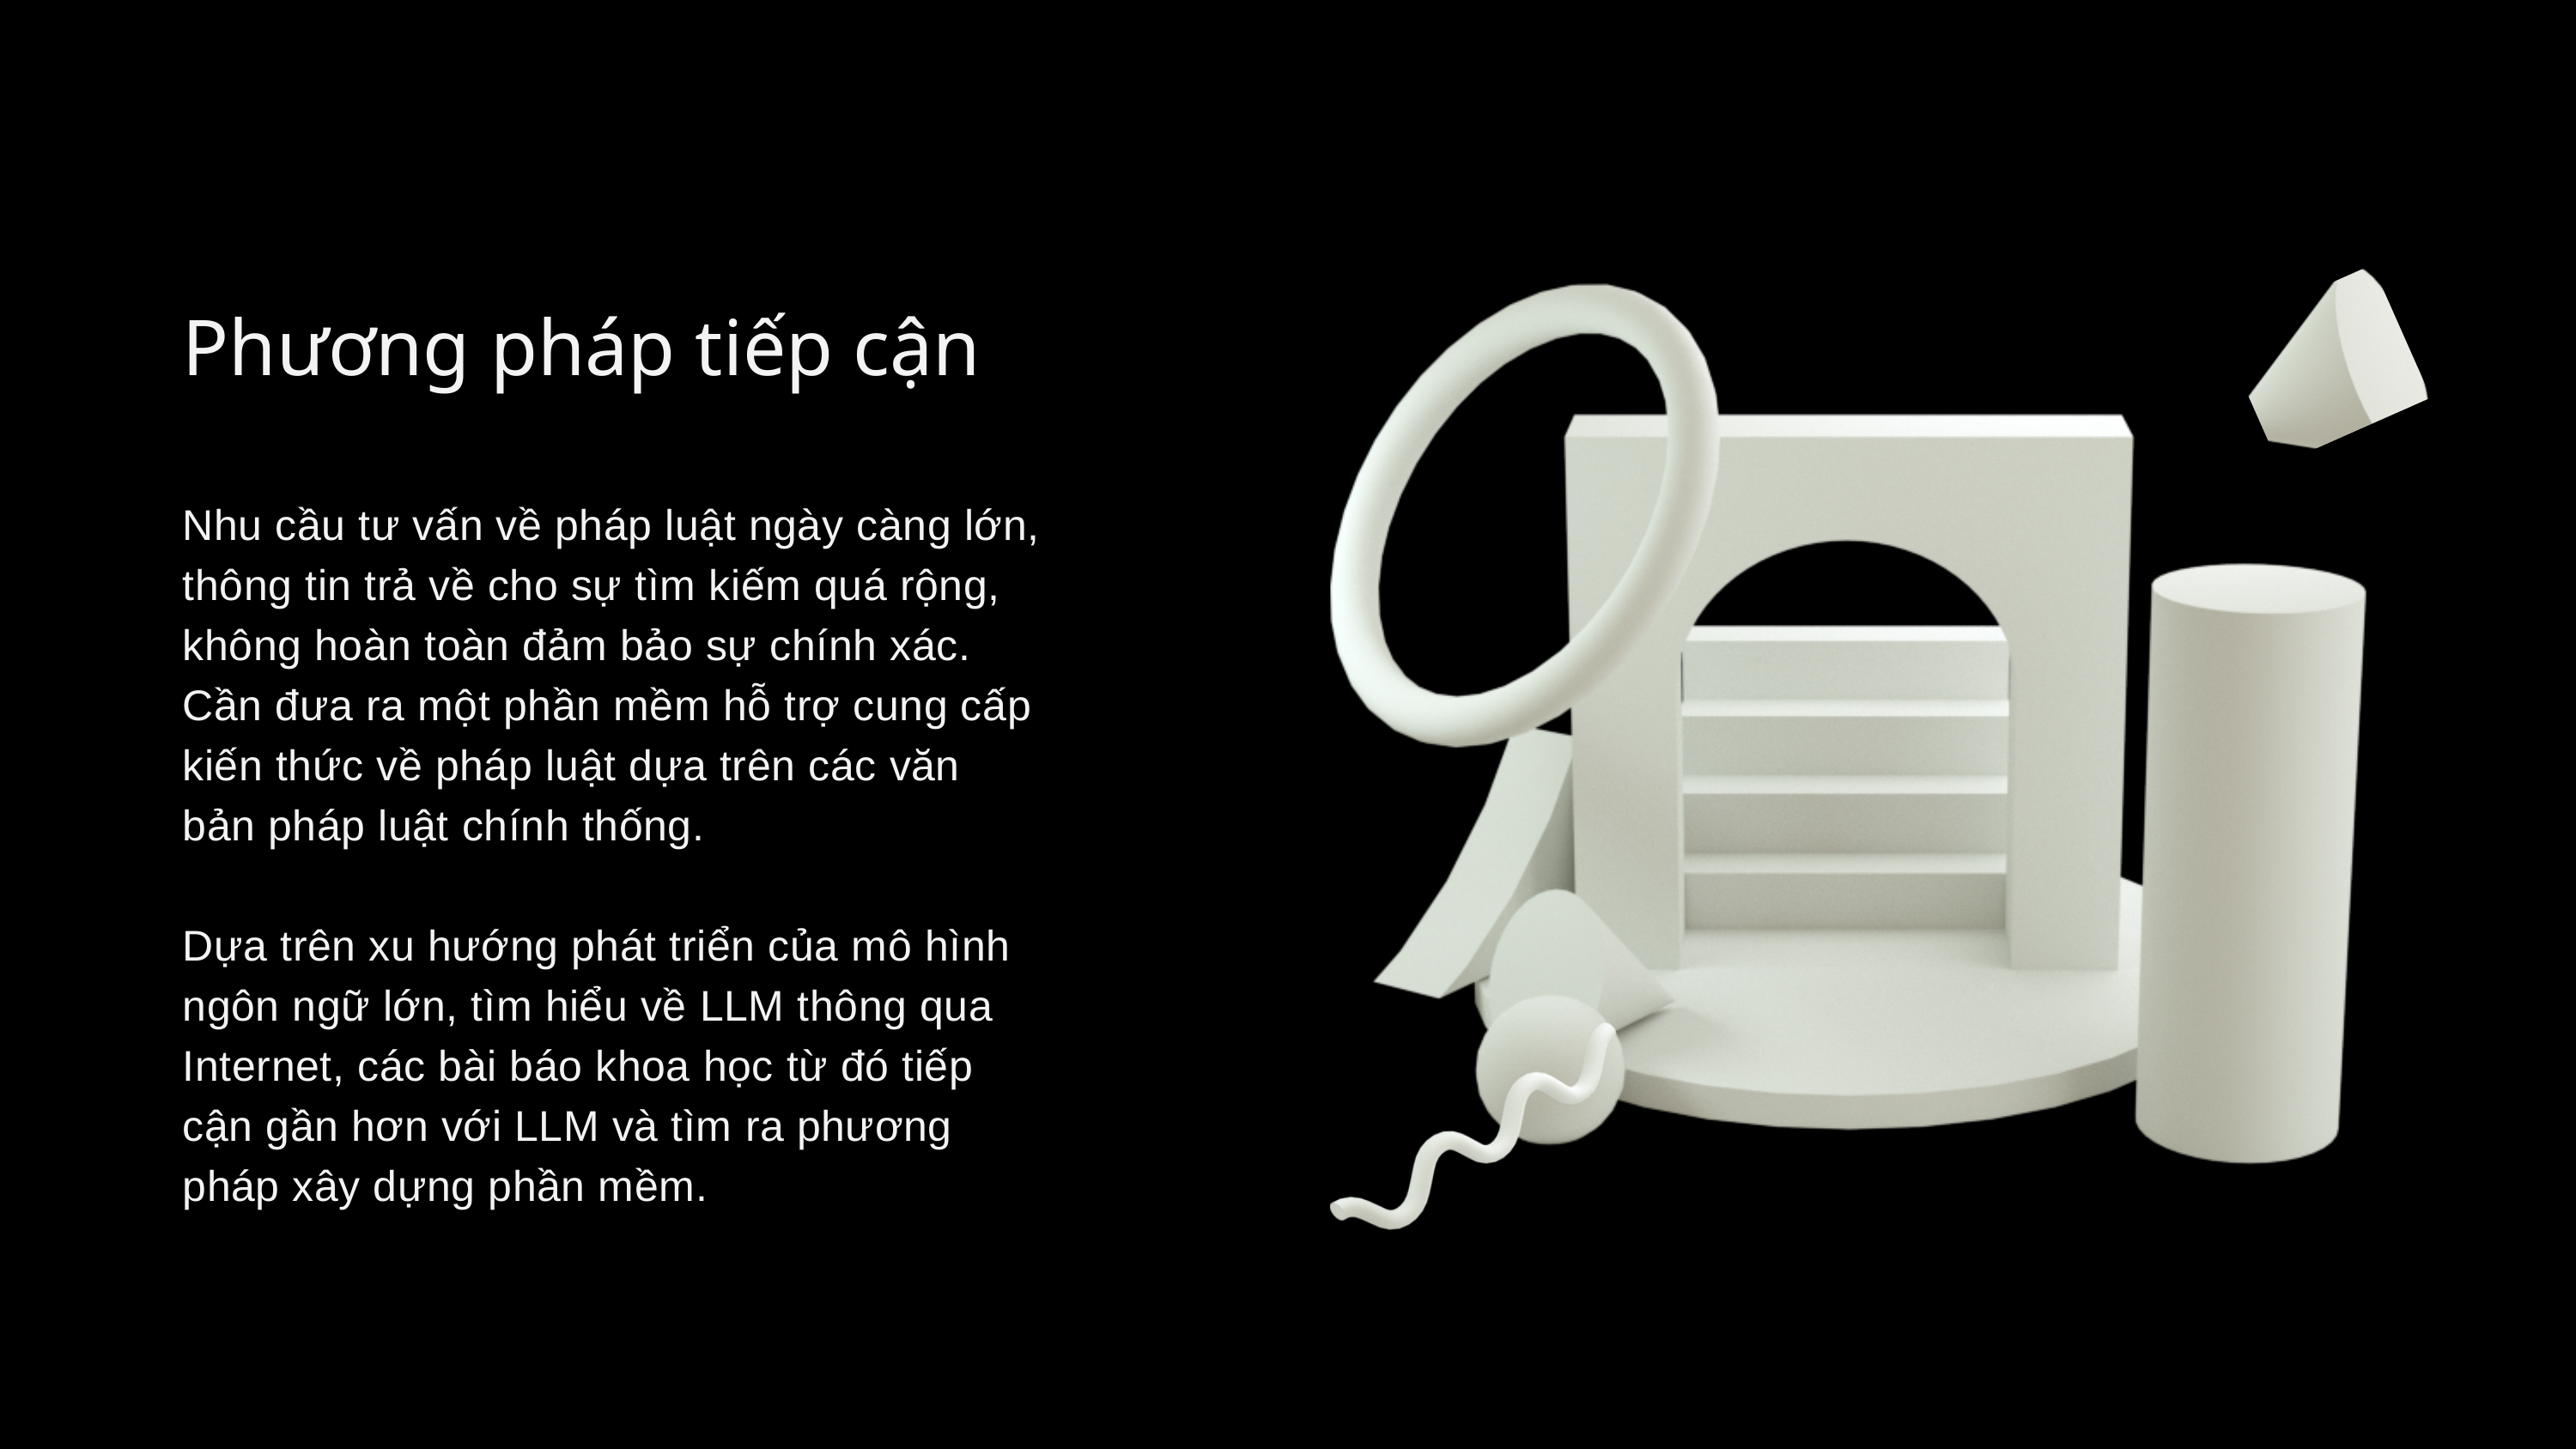

Phương pháp tiếp cận
Nhu cầu tư vấn về pháp luật ngày càng lớn, thông tin trả về cho sự tìm kiếm quá rộng, không hoàn toàn đảm bảo sự chính xác. Cần đưa ra một phần mềm hỗ trợ cung cấp kiến thức về pháp luật dựa trên các văn bản pháp luật chính thống.
Dựa trên xu hướng phát triển của mô hình ngôn ngữ lớn, tìm hiểu về LLM thông qua Internet, các bài báo khoa học từ đó tiếp cận gần hơn với LLM và tìm ra phương pháp xây dựng phần mềm.